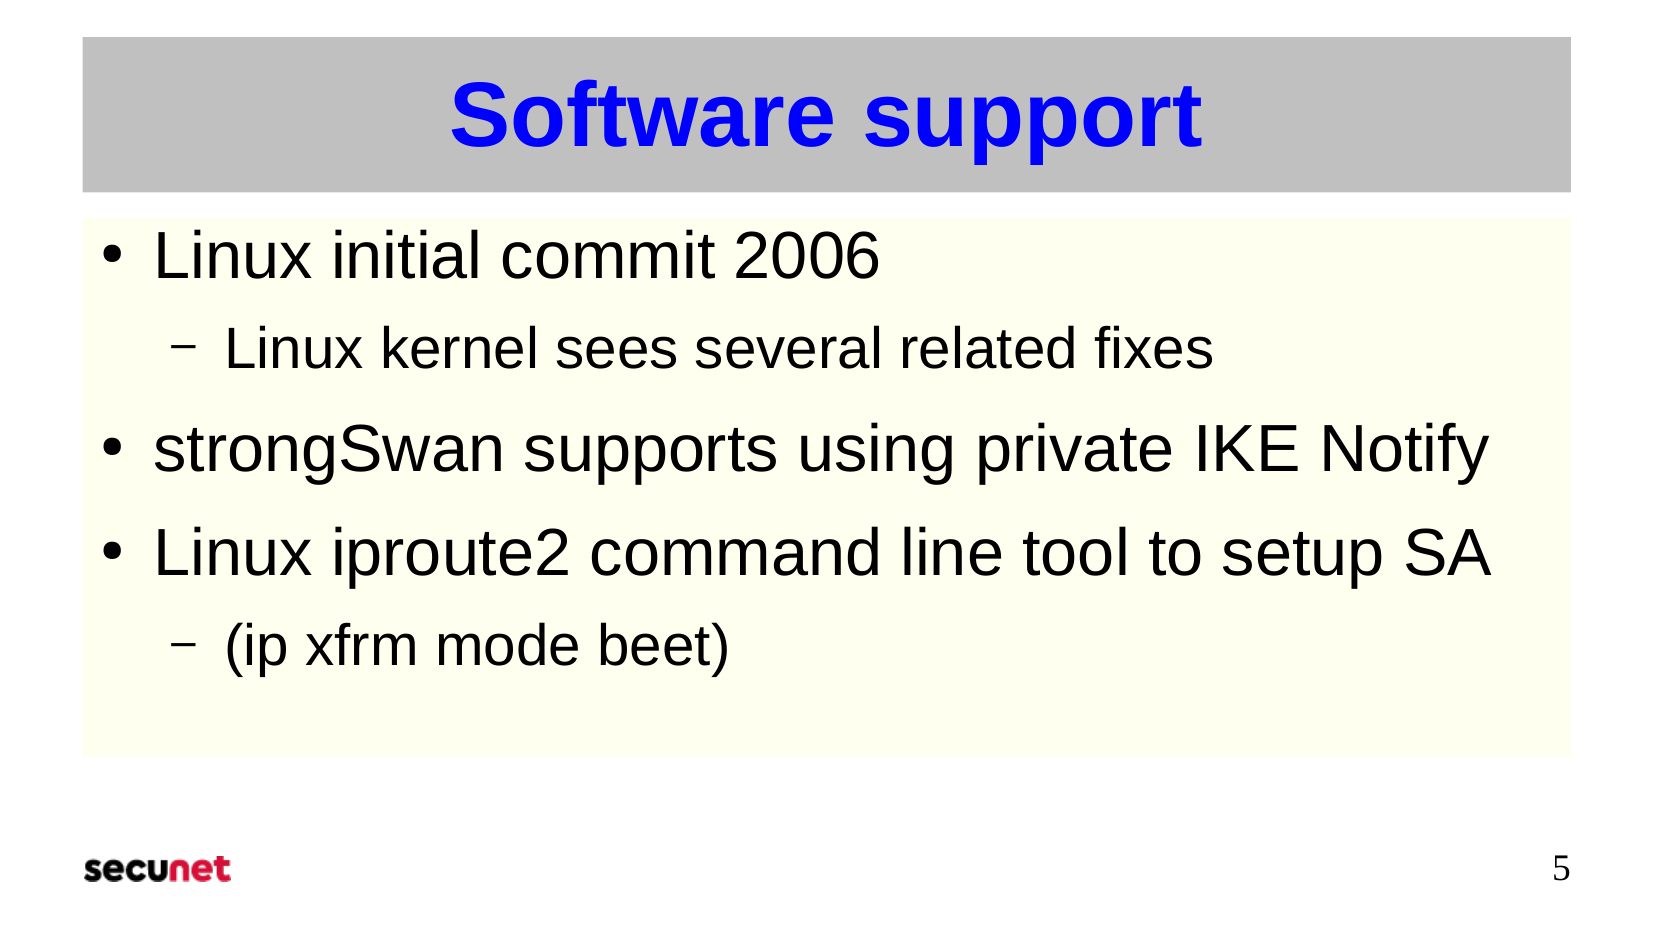

# Software support
Linux initial commit 2006
Linux kernel sees several related fixes
strongSwan supports using private IKE Notify
Linux iproute2 command line tool to setup SA
(ip xfrm mode beet)
5